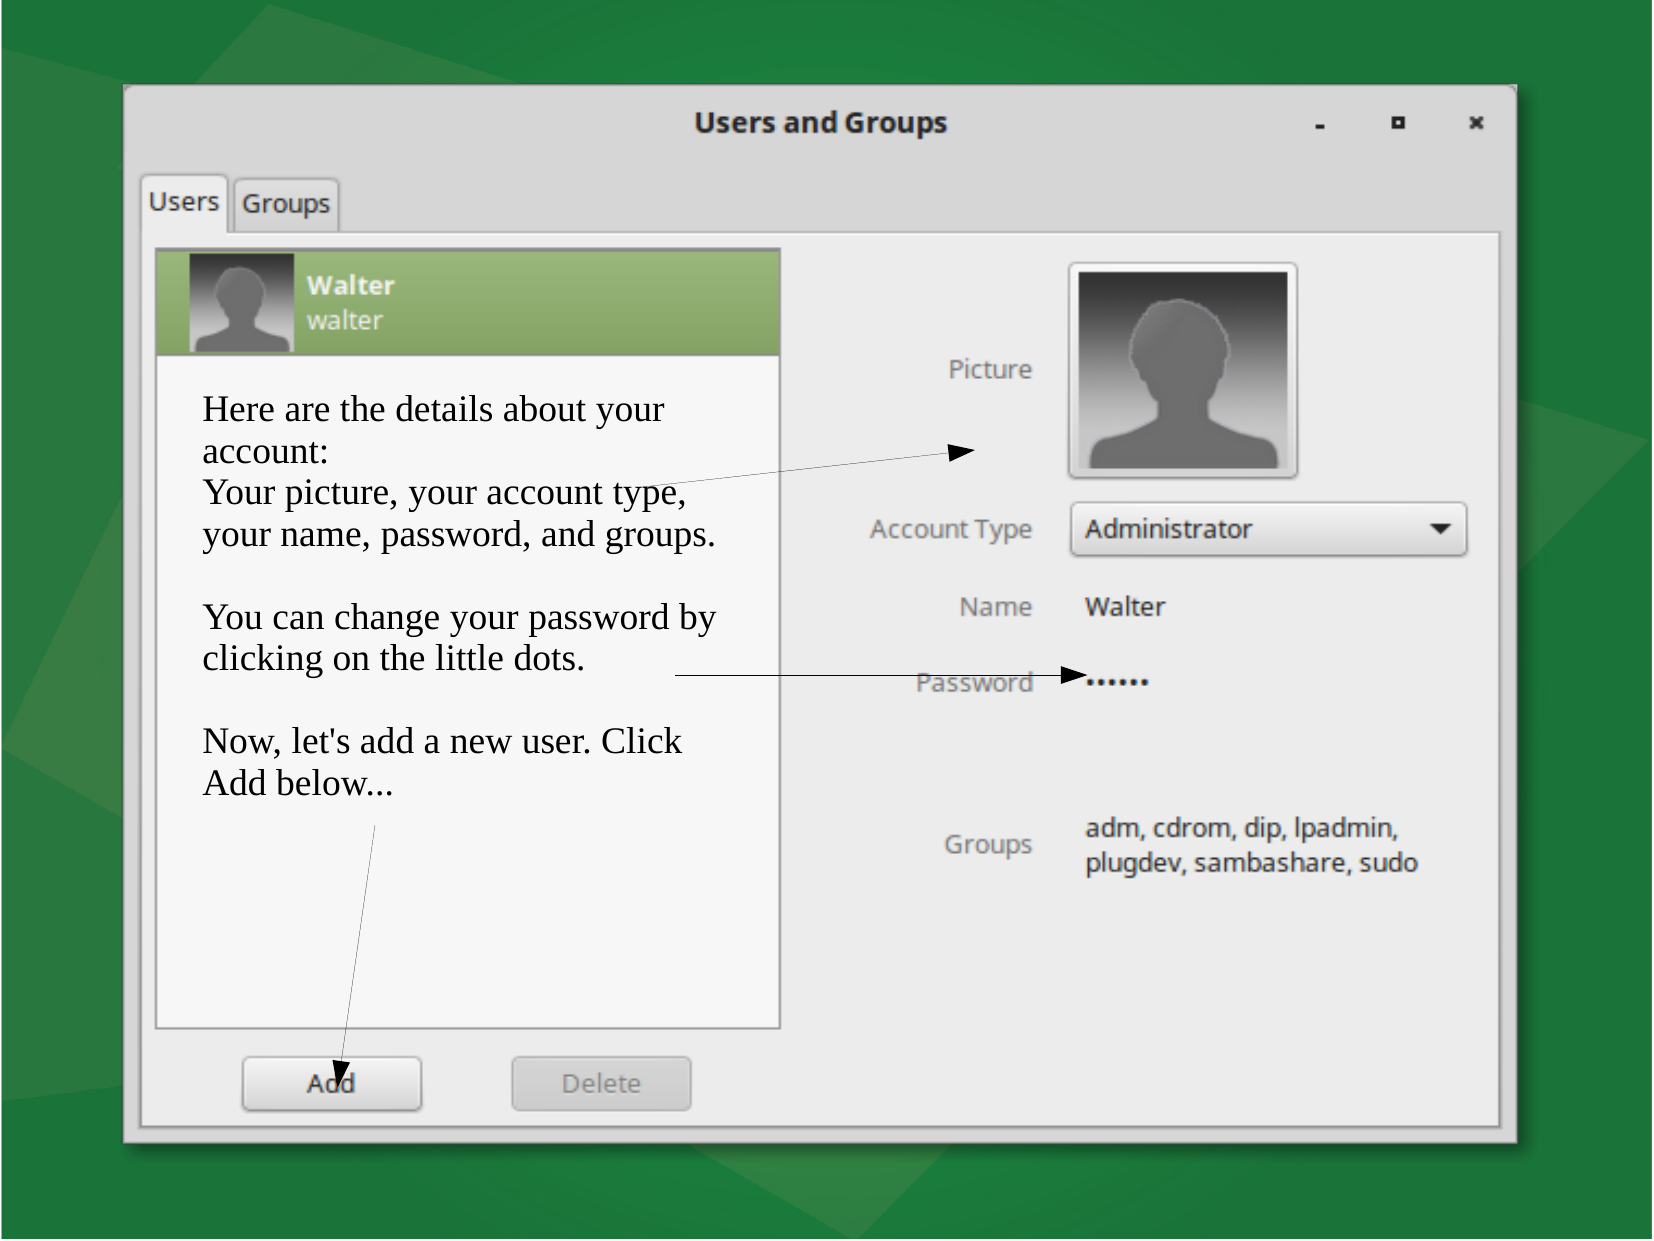

Here are the details about your account:
Your picture, your account type, your name, password, and groups.
You can change your password by clicking on the little dots.
Now, let's add a new user. Click Add below...